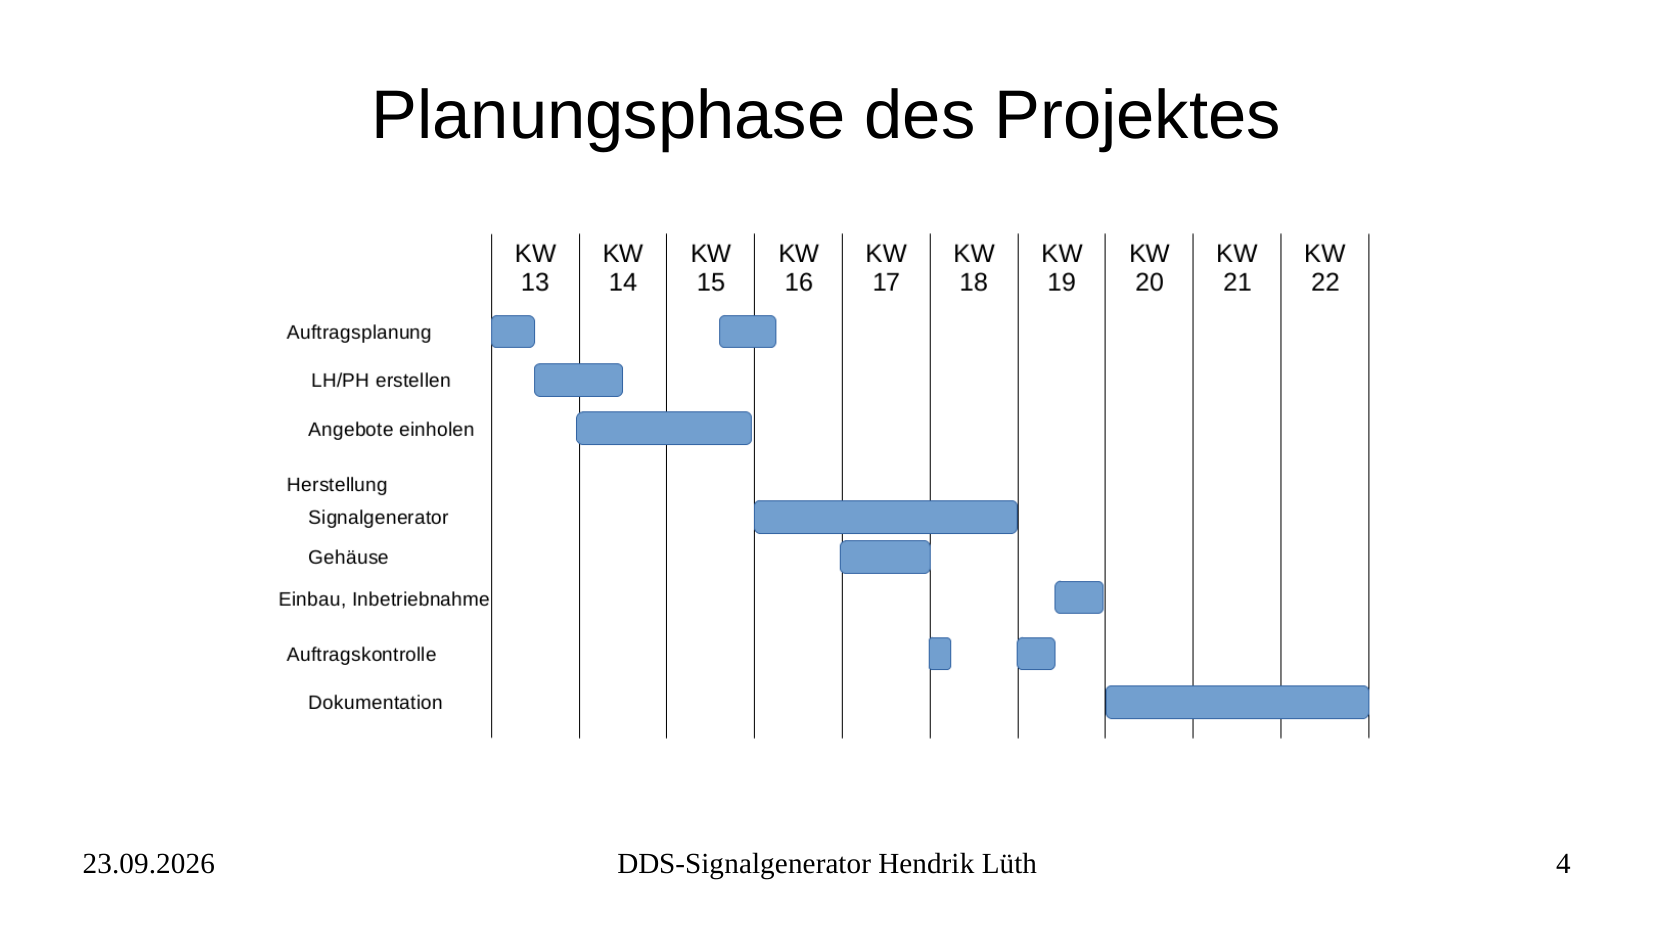

# Planungsphase des Projektes
DDS-Signalgenerator Hendrik Lüth
4